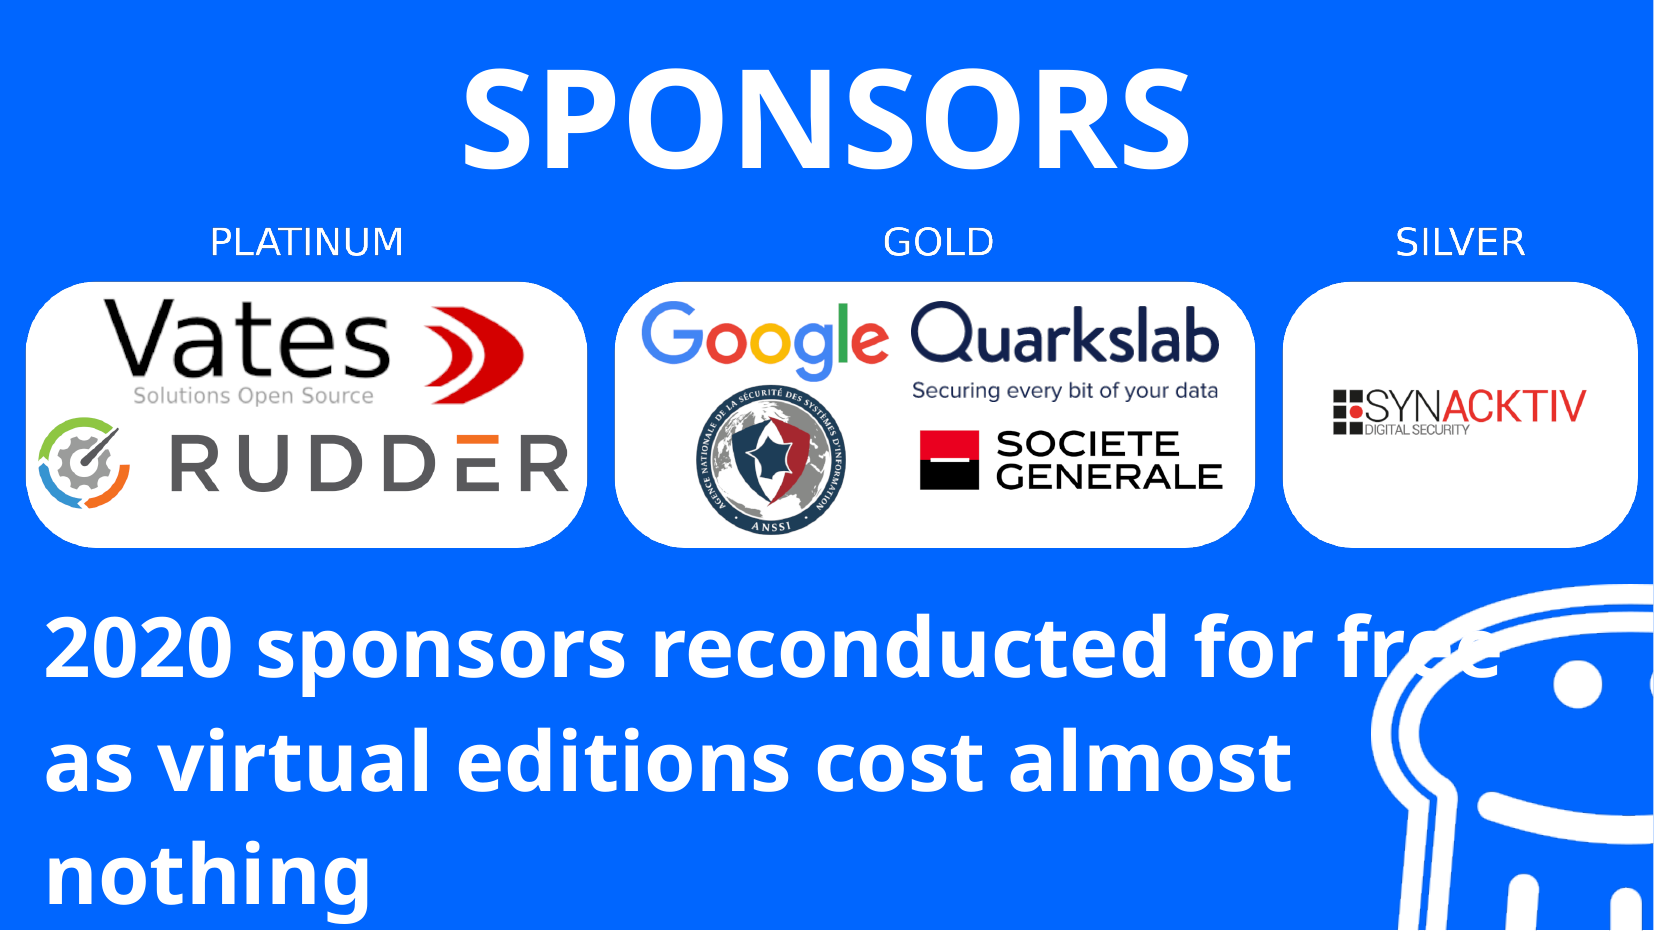

# SPONSORS
2020 sponsors reconducted for free
as virtual editions cost almost nothing
Rudder joined us in 2021